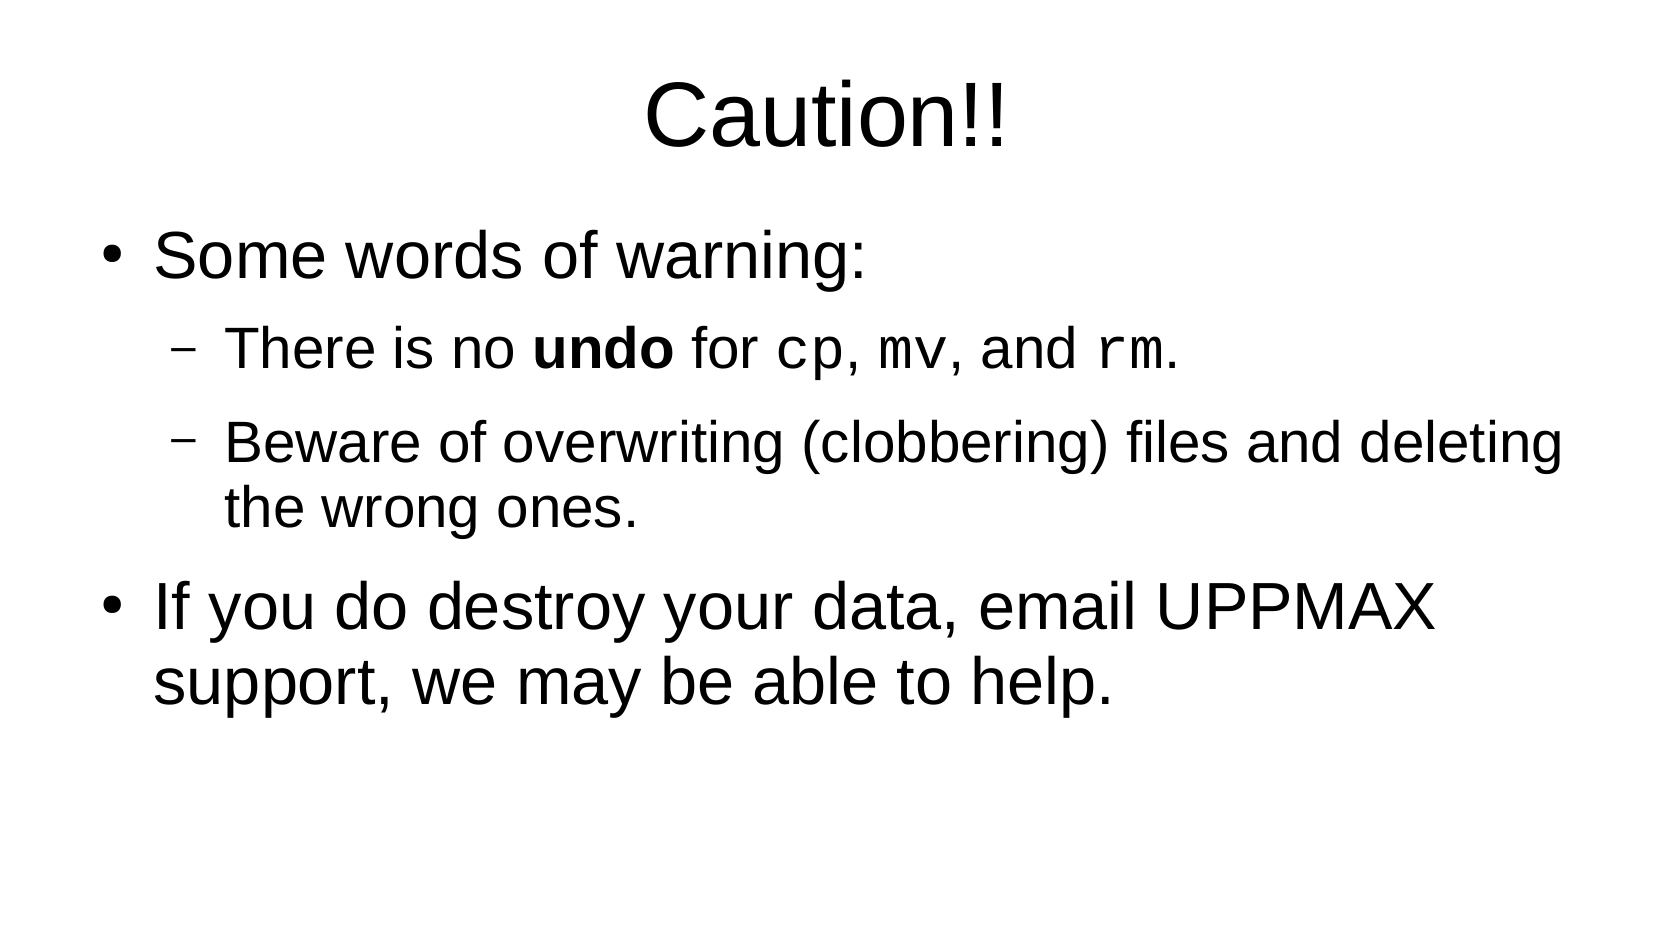

# Caution!!
Some words of warning:
There is no undo for cp, mv, and rm.
Beware of overwriting (clobbering) files and deleting the wrong ones.
If you do destroy your data, email UPPMAX support, we may be able to help.